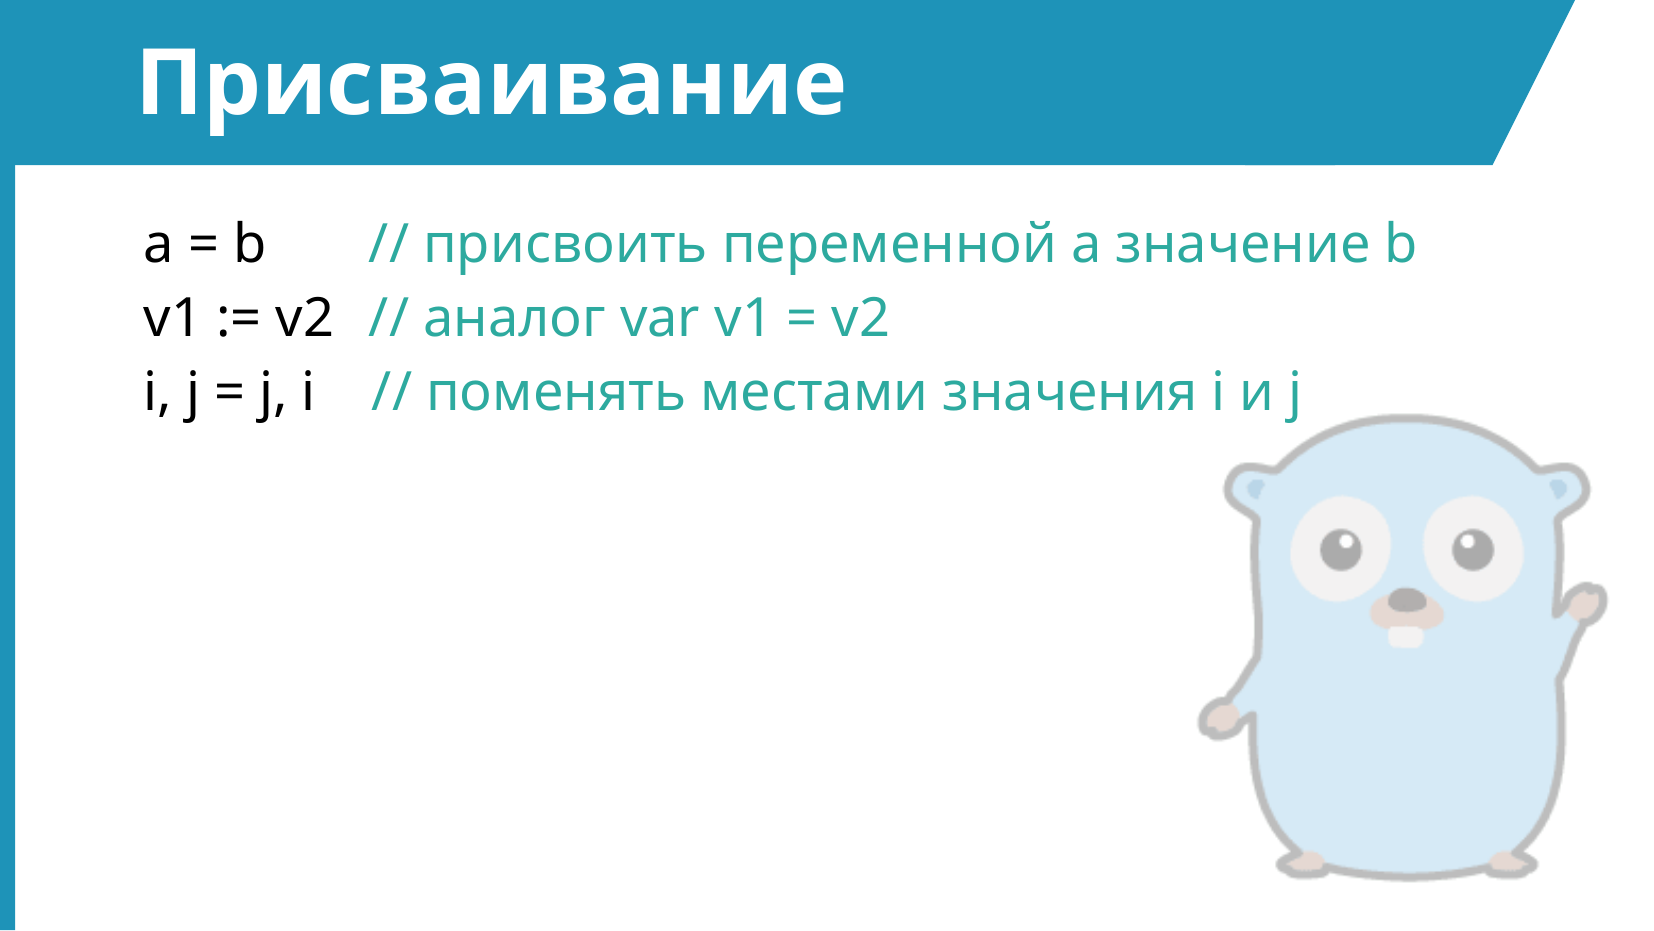

# Присваивание
a = b		// присвоить переменной a значение b
v1 := v2	// аналог var v1 = v2
i, j = j, i // поменять местами значения i и j